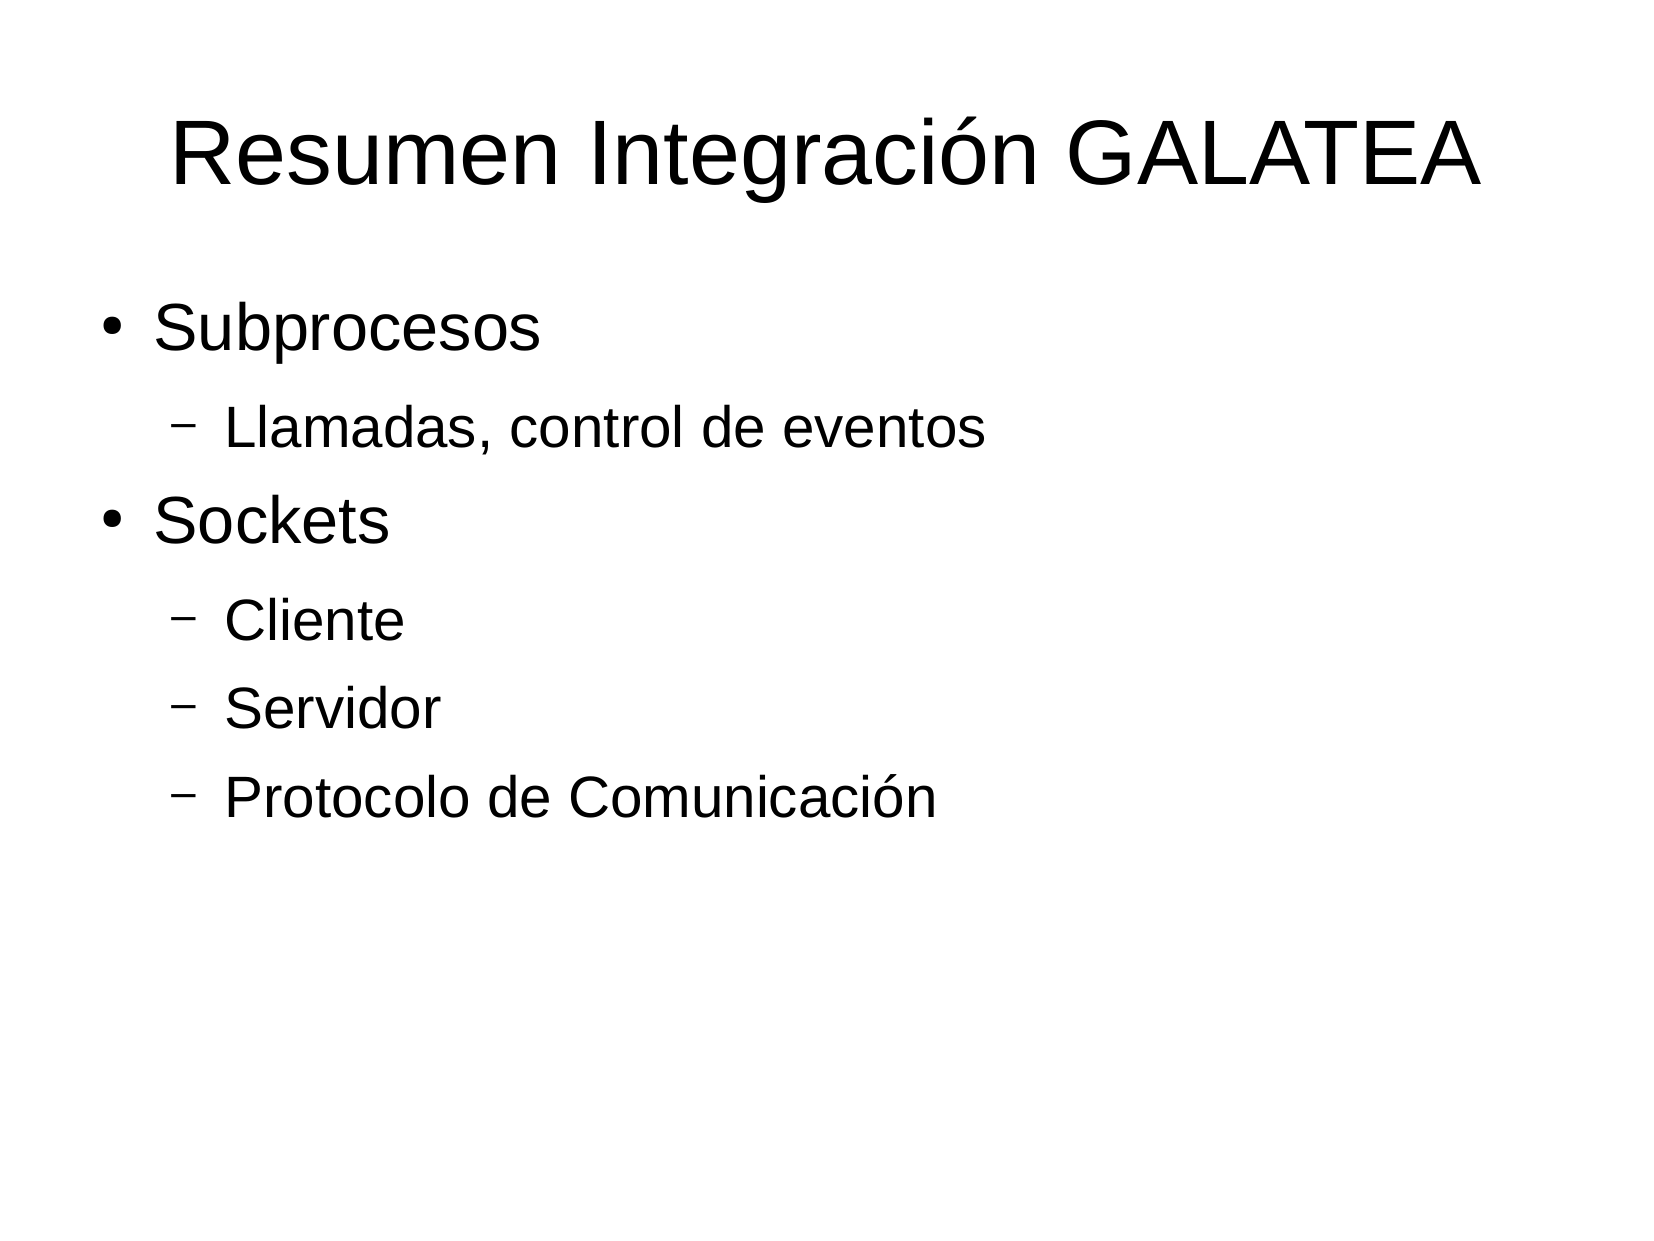

# Resumen Integración GALATEA
Subprocesos
Llamadas, control de eventos
Sockets
Cliente
Servidor
Protocolo de Comunicación